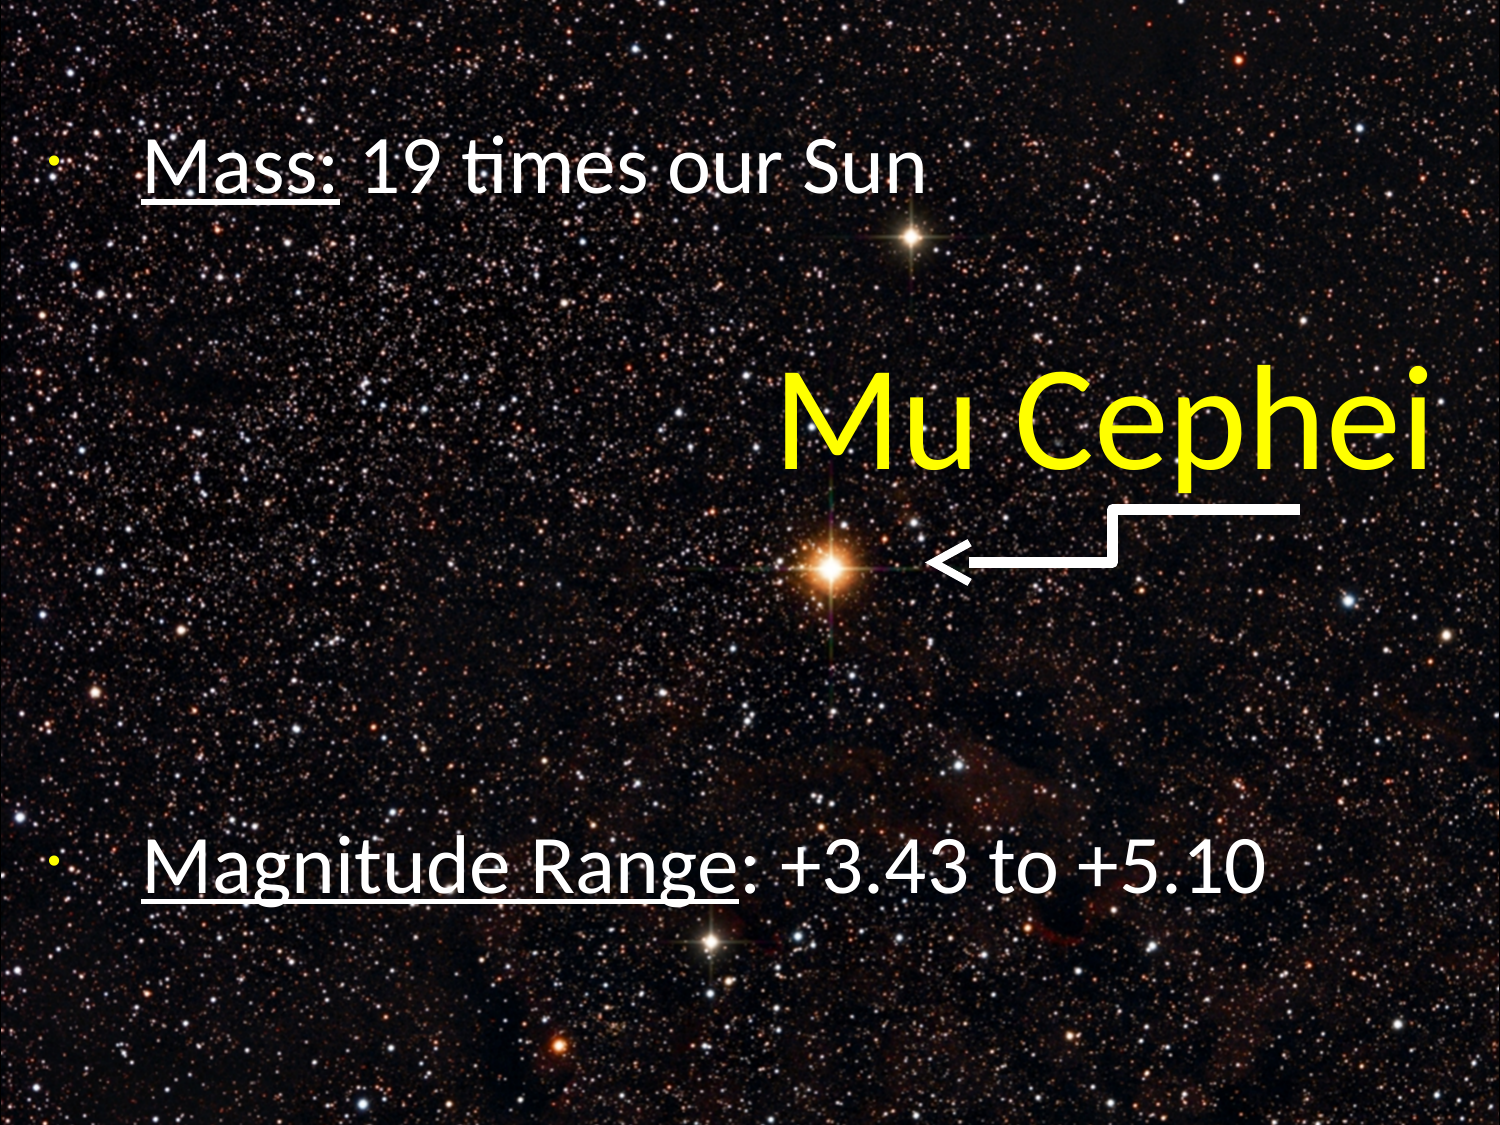

Mass: 19 times our Sun
Magnitude Range: +3.43 to +5.10
Mu Cephei